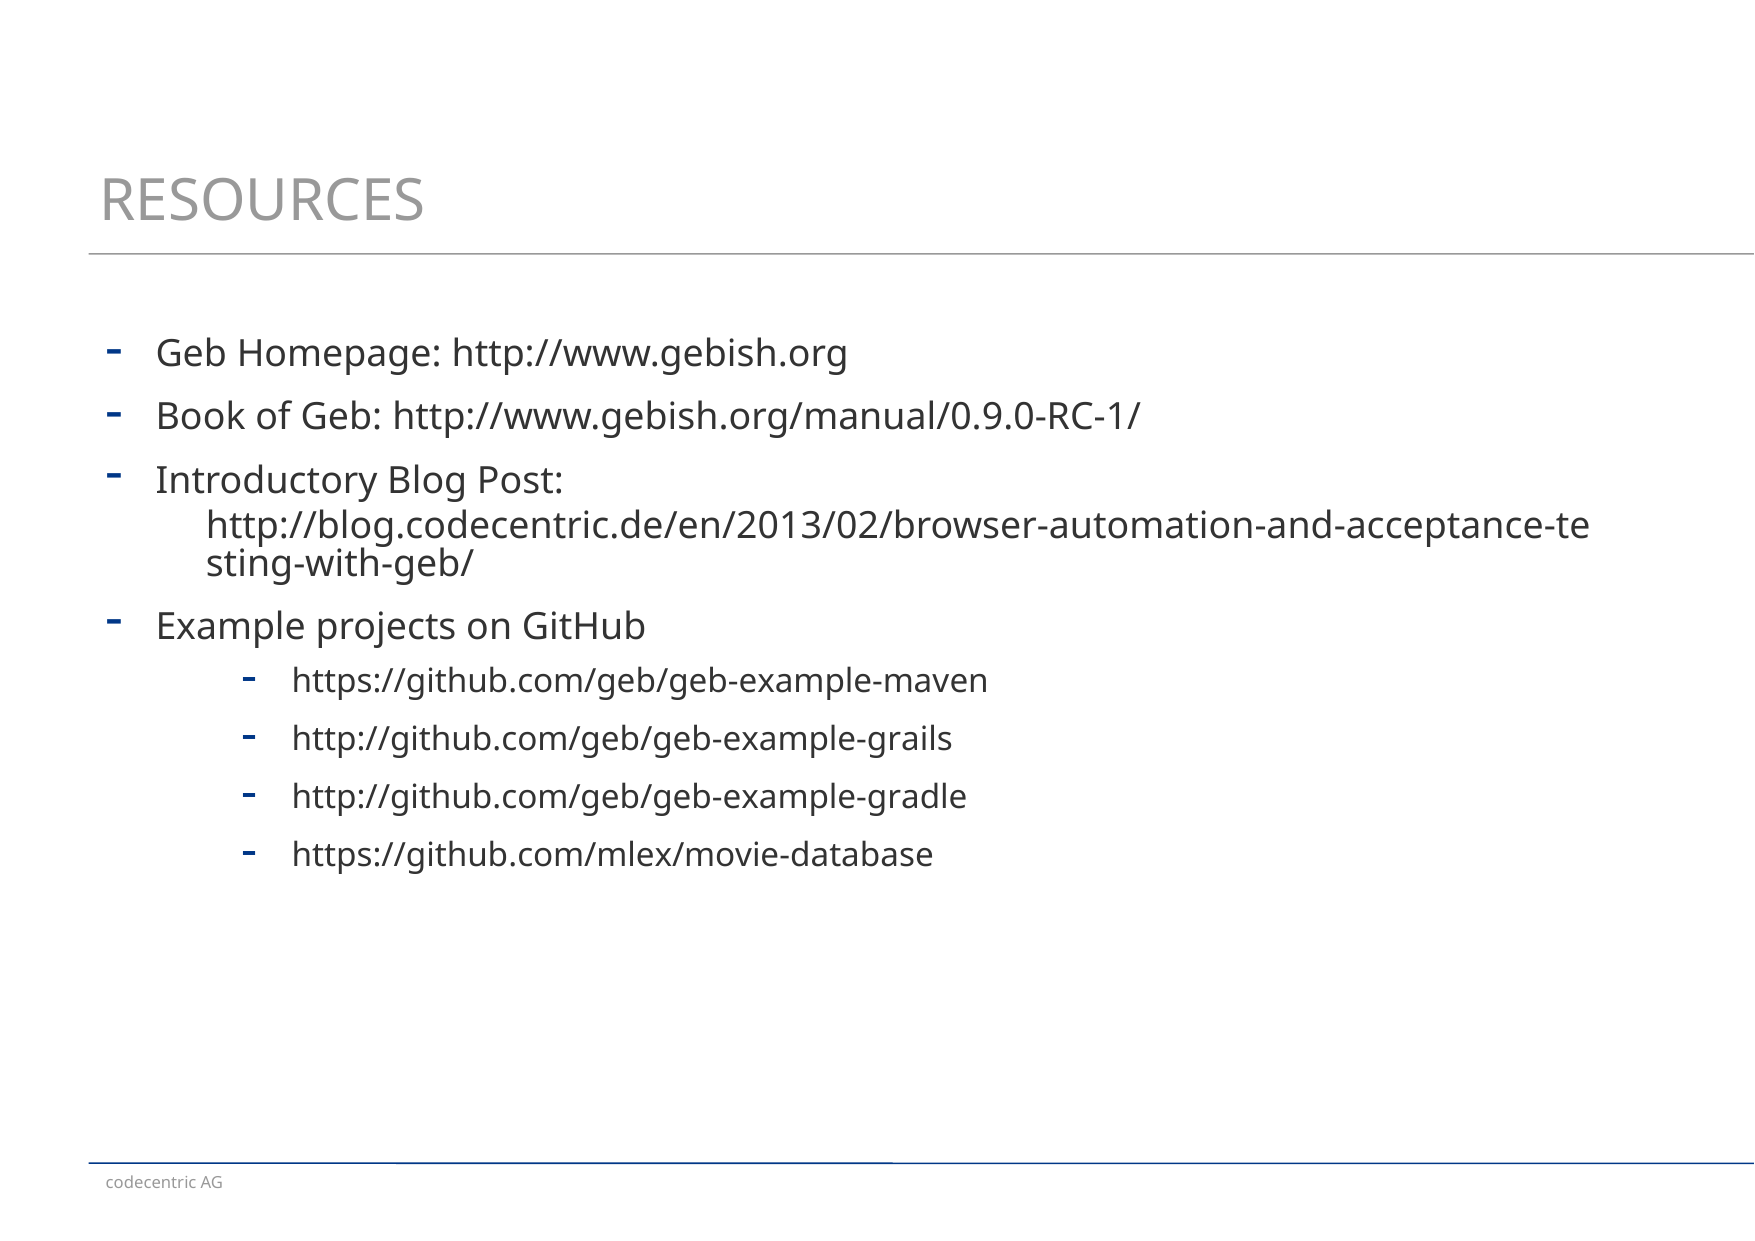

# Resources
Geb Homepage: http://www.gebish.org
Book of Geb: http://www.gebish.org/manual/0.9.0-RC-1/
Introductory Blog Post: http://blog.codecentric.de/en/2013/02/browser-automation-and-acceptance-testing-with-geb/
Example projects on GitHub
https://github.com/geb/geb-example-maven
http://github.com/geb/geb-example-grails
http://github.com/geb/geb-example-gradle
https://github.com/mlex/movie-database